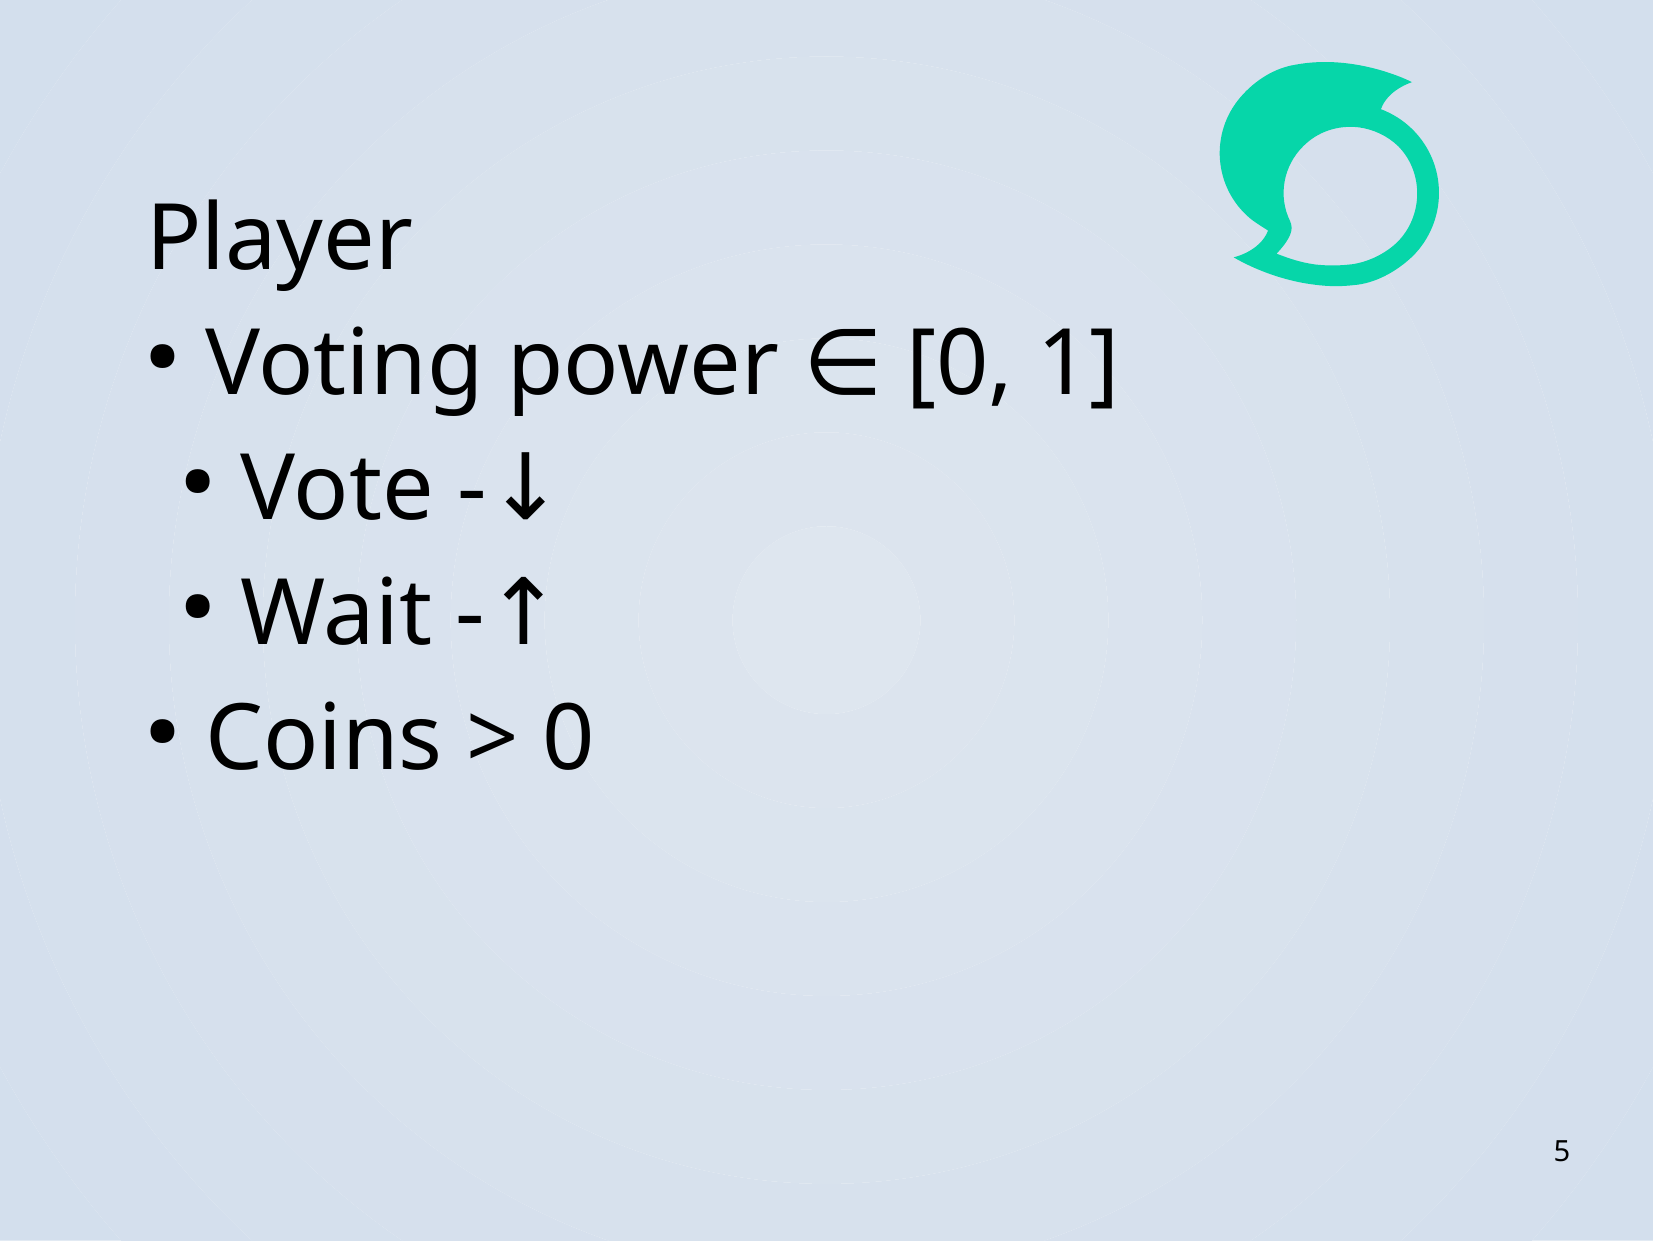

Player
 Voting power ∈ [0, 1]
 Vote -↓
 Wait -↑
 Coins > 0
5